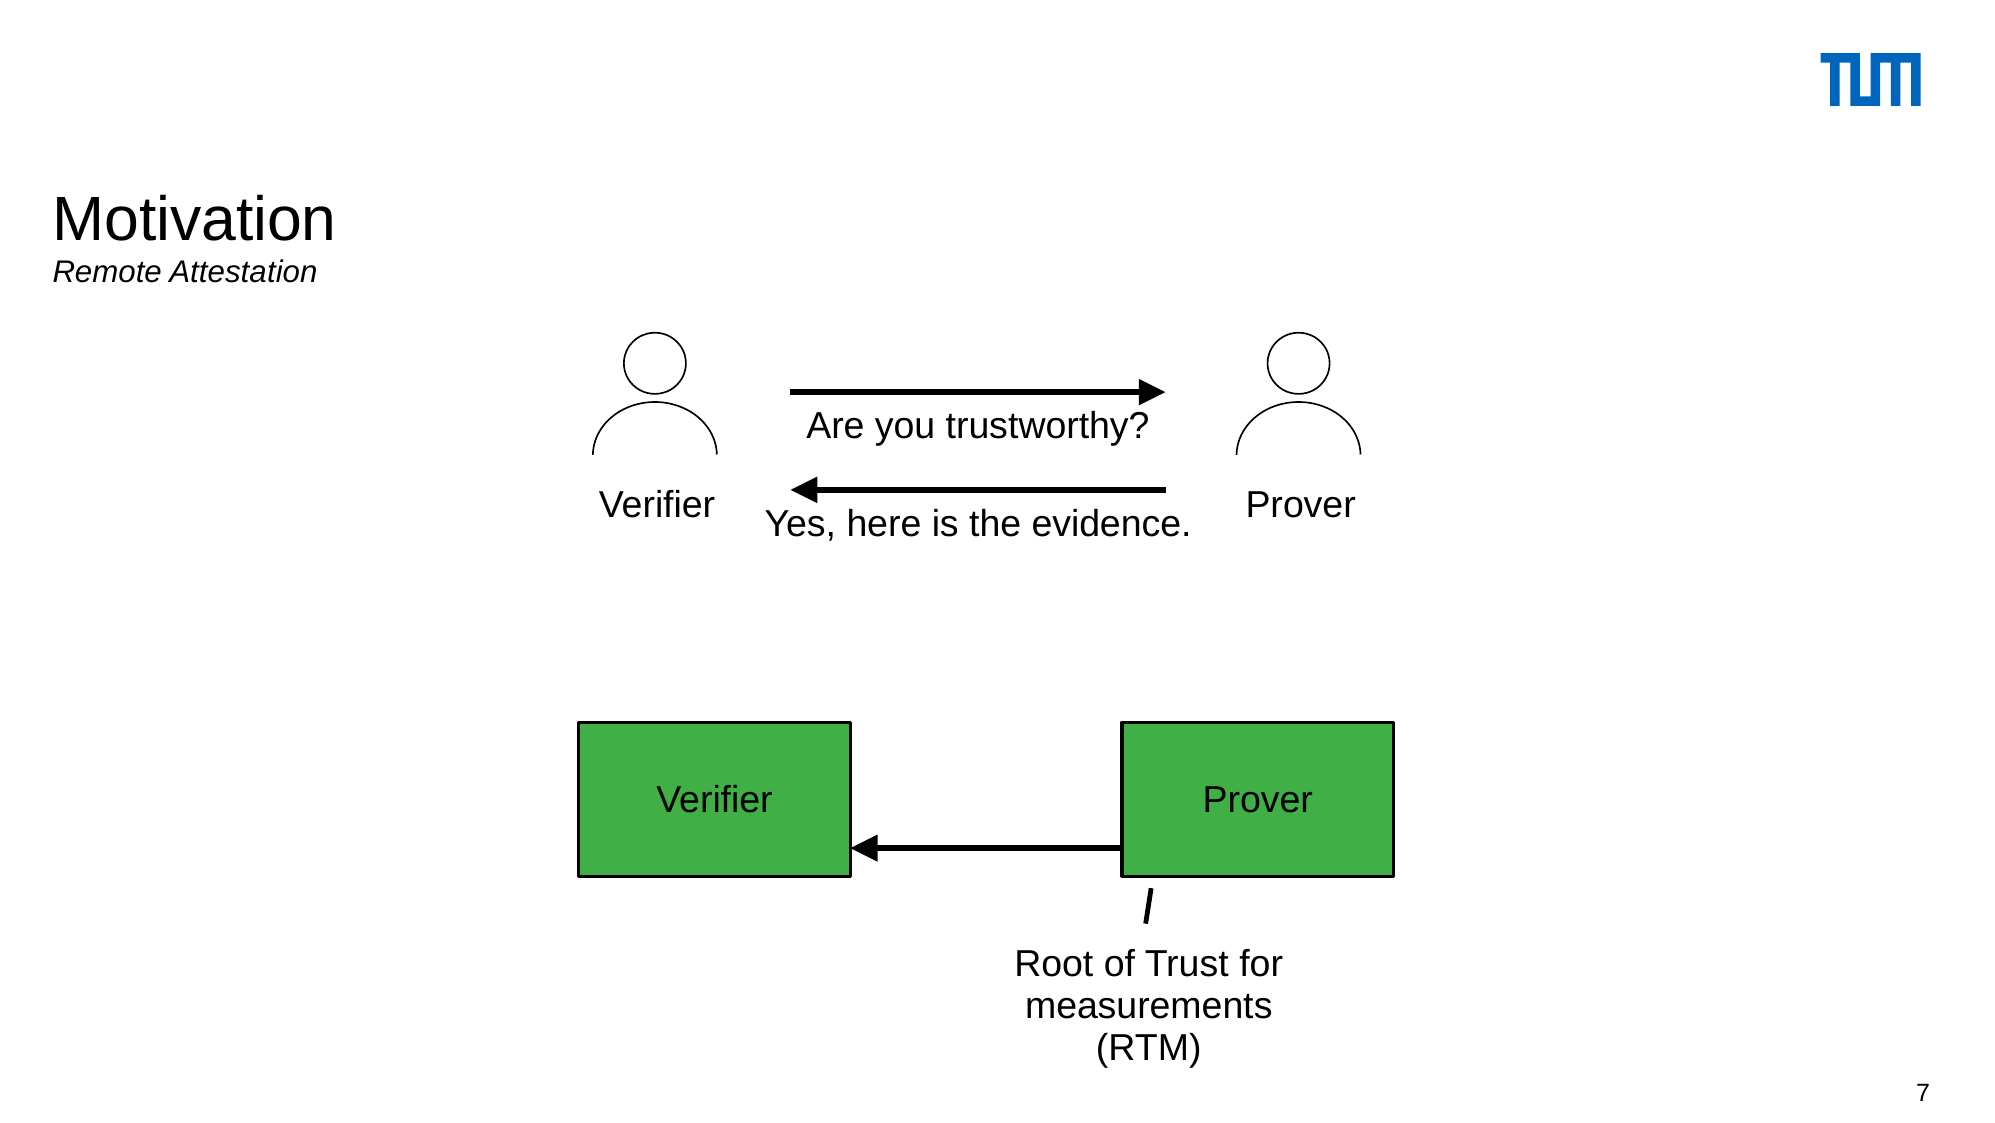

# Motivation Remote Attestation
Are you trustworthy?
Verifier
Prover
Yes, here is the evidence.
Verifier
Prover
Prover
Root of Trust for measurements (RTM)
7